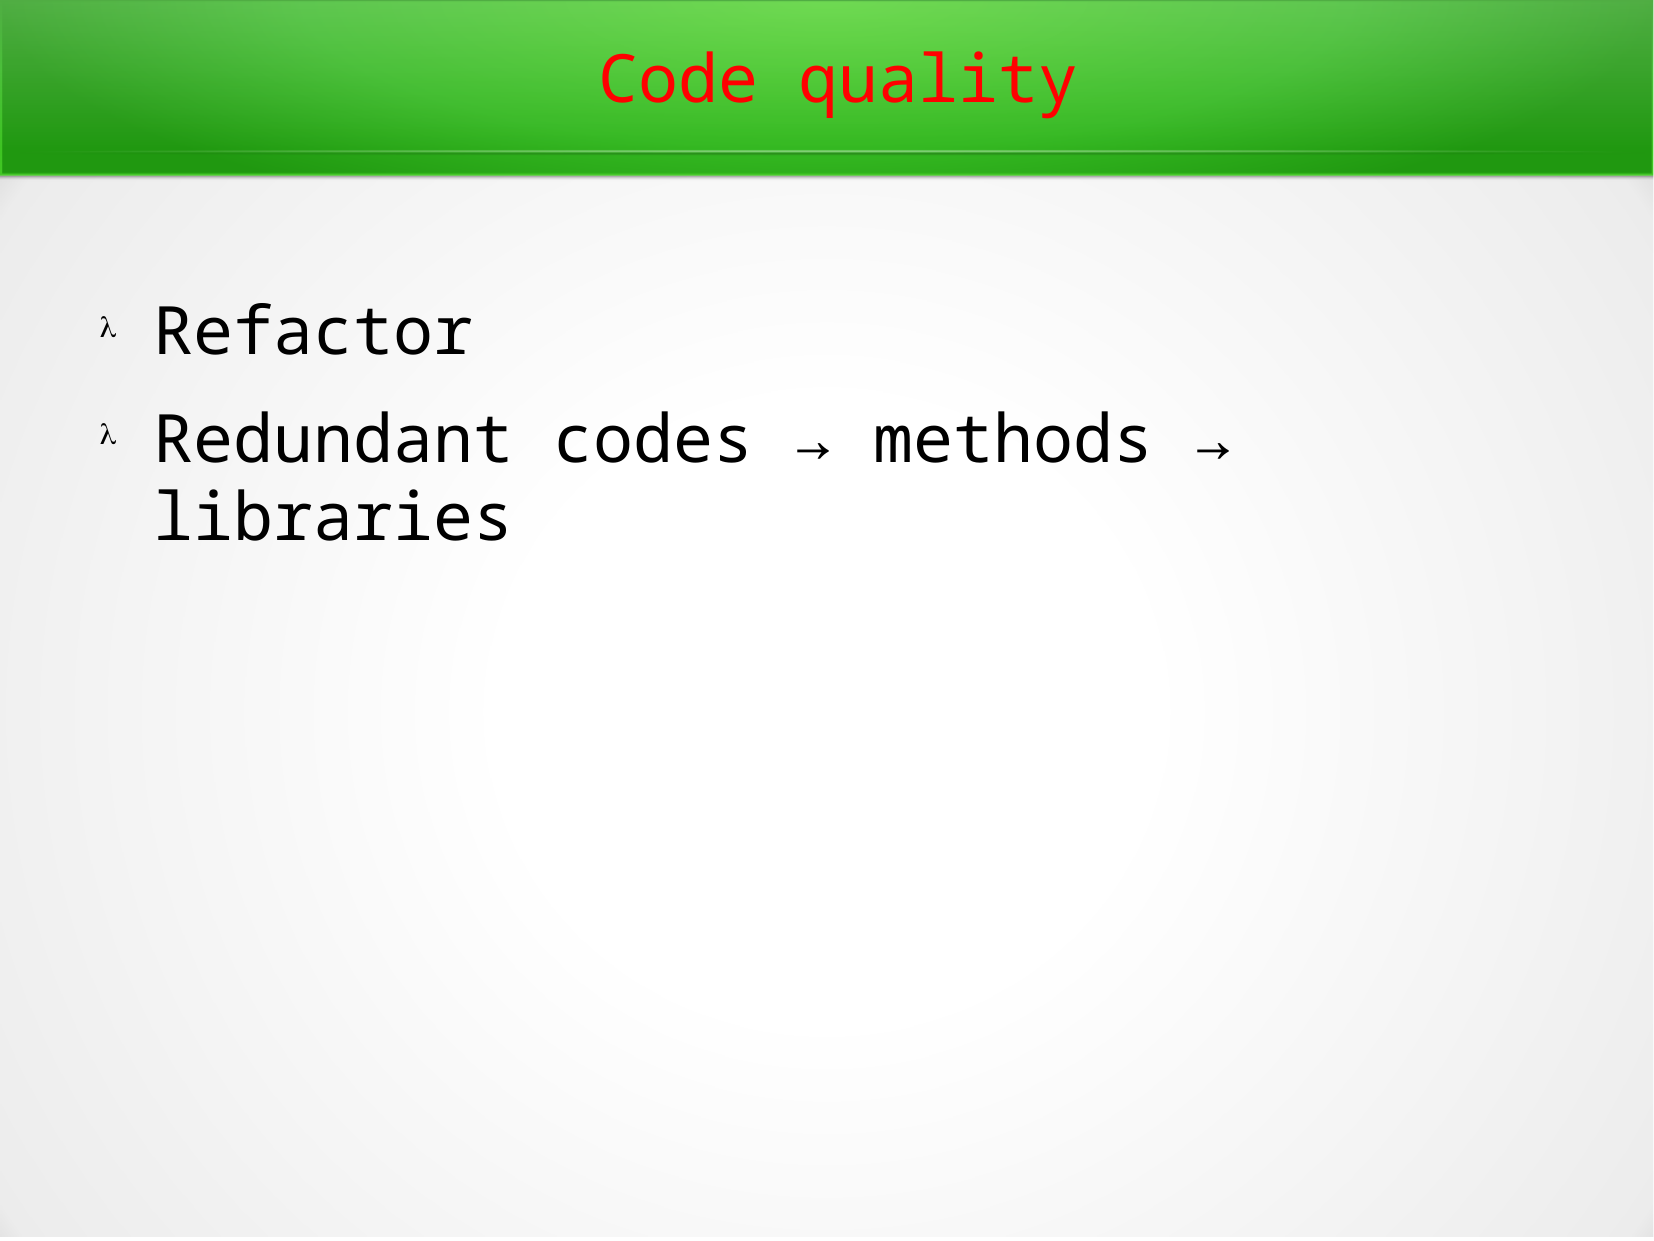

# Code quality
Refactor
Redundant codes → methods → libraries